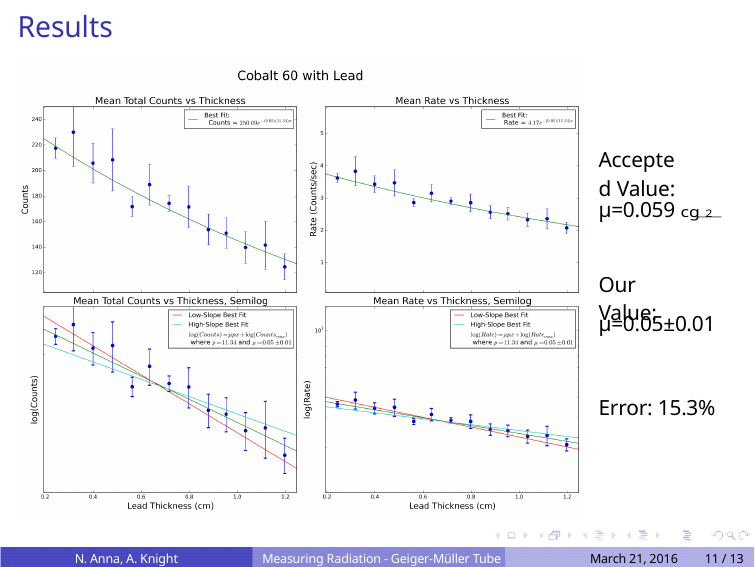

# Results
Accepted Value:
µ=0.059 cg 2
Our Value:
µ=0.05±0.01
Error: 15.3%
N. Anna, A. Knight
Measuring Radiation - Geiger-Müller Tube
March 21, 2016
11 / 13